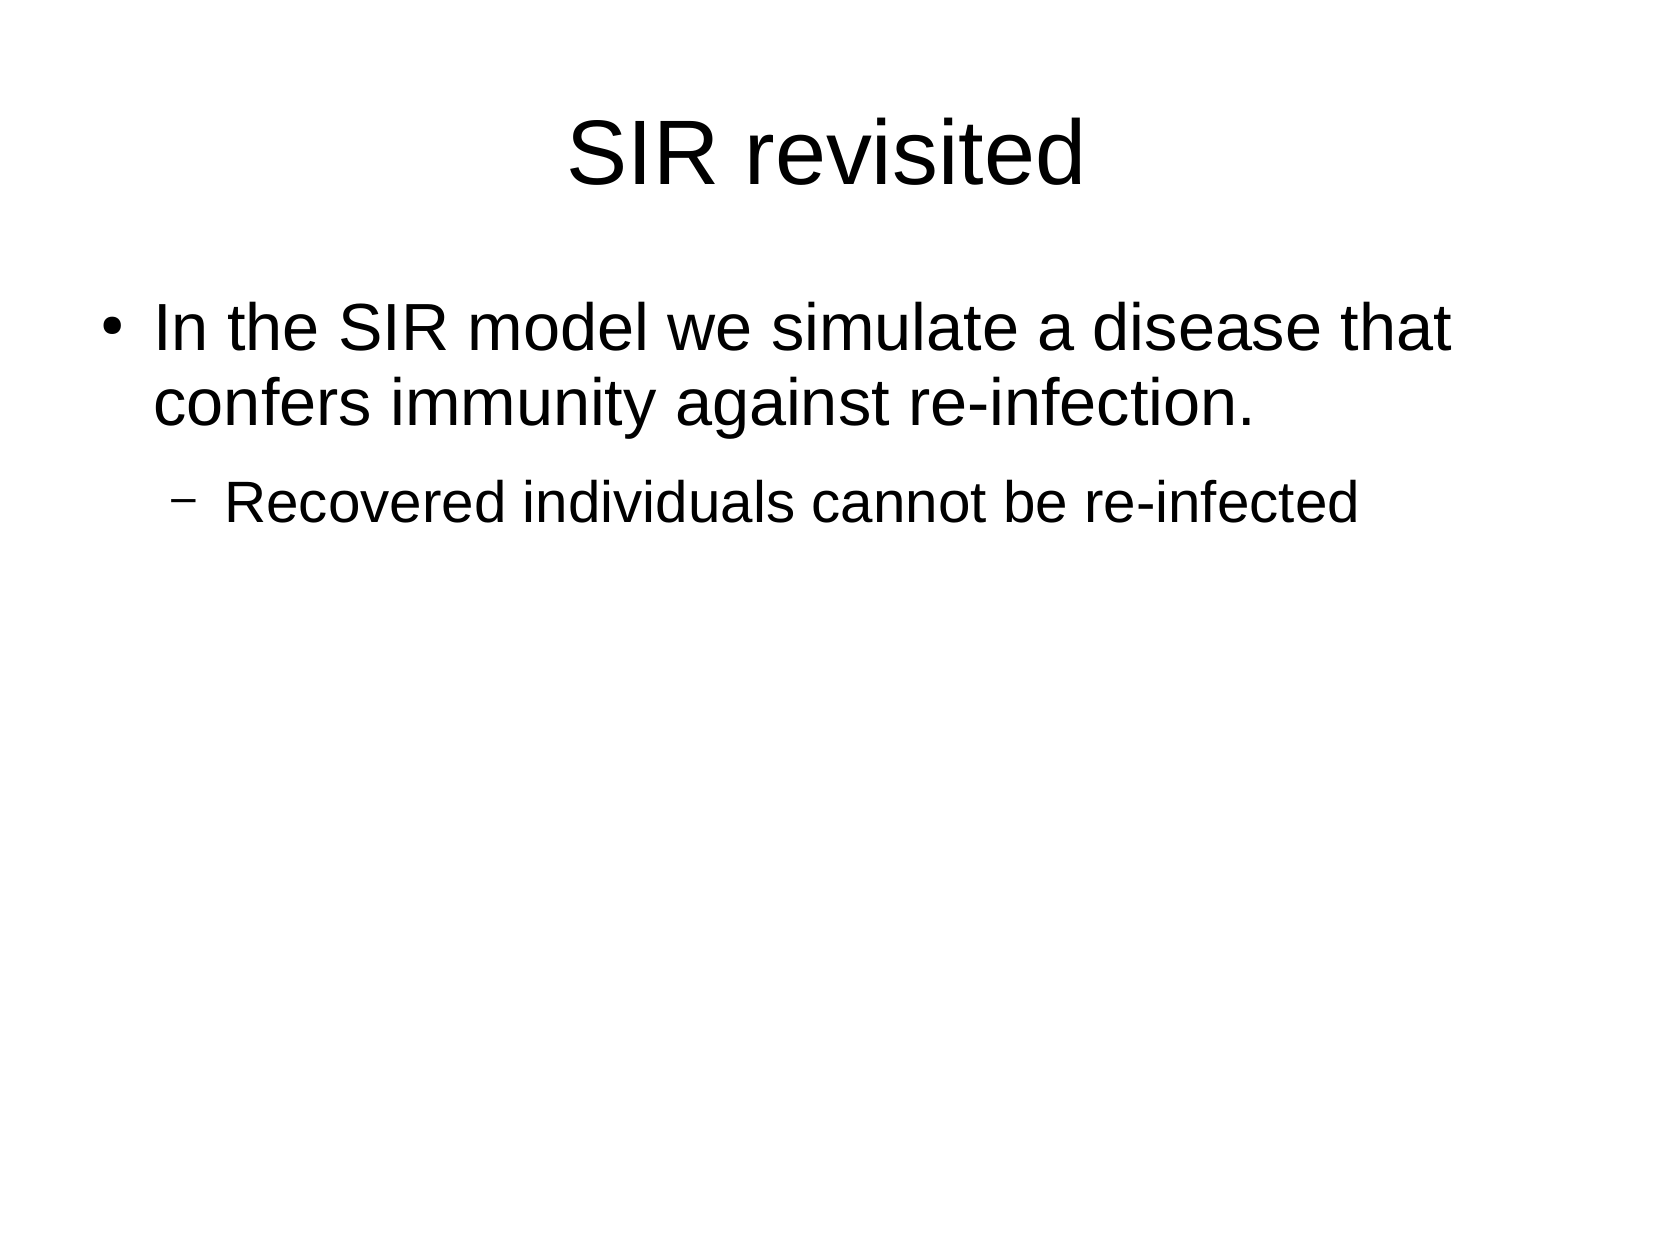

# SIR revisited
In the SIR model we simulate a disease that confers immunity against re-infection.
Recovered individuals cannot be re-infected